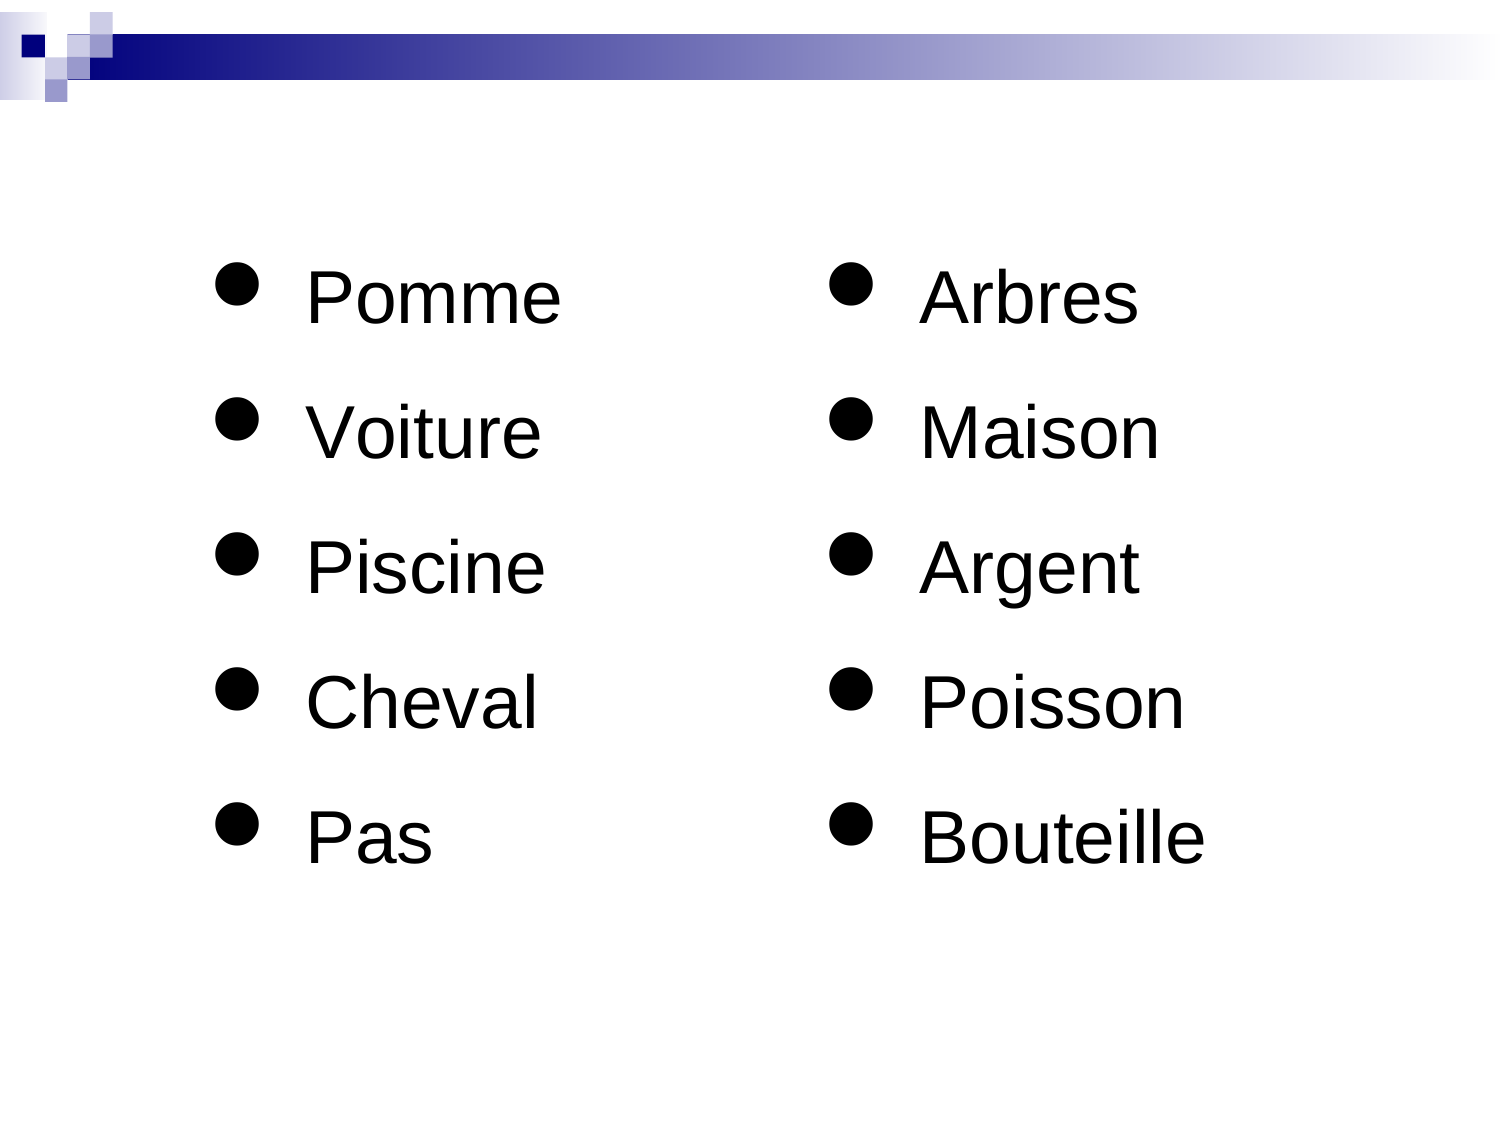

Pomme
 Voiture
 Piscine
 Cheval
 Pas
 Arbres
 Maison
 Argent
 Poisson
 Bouteille